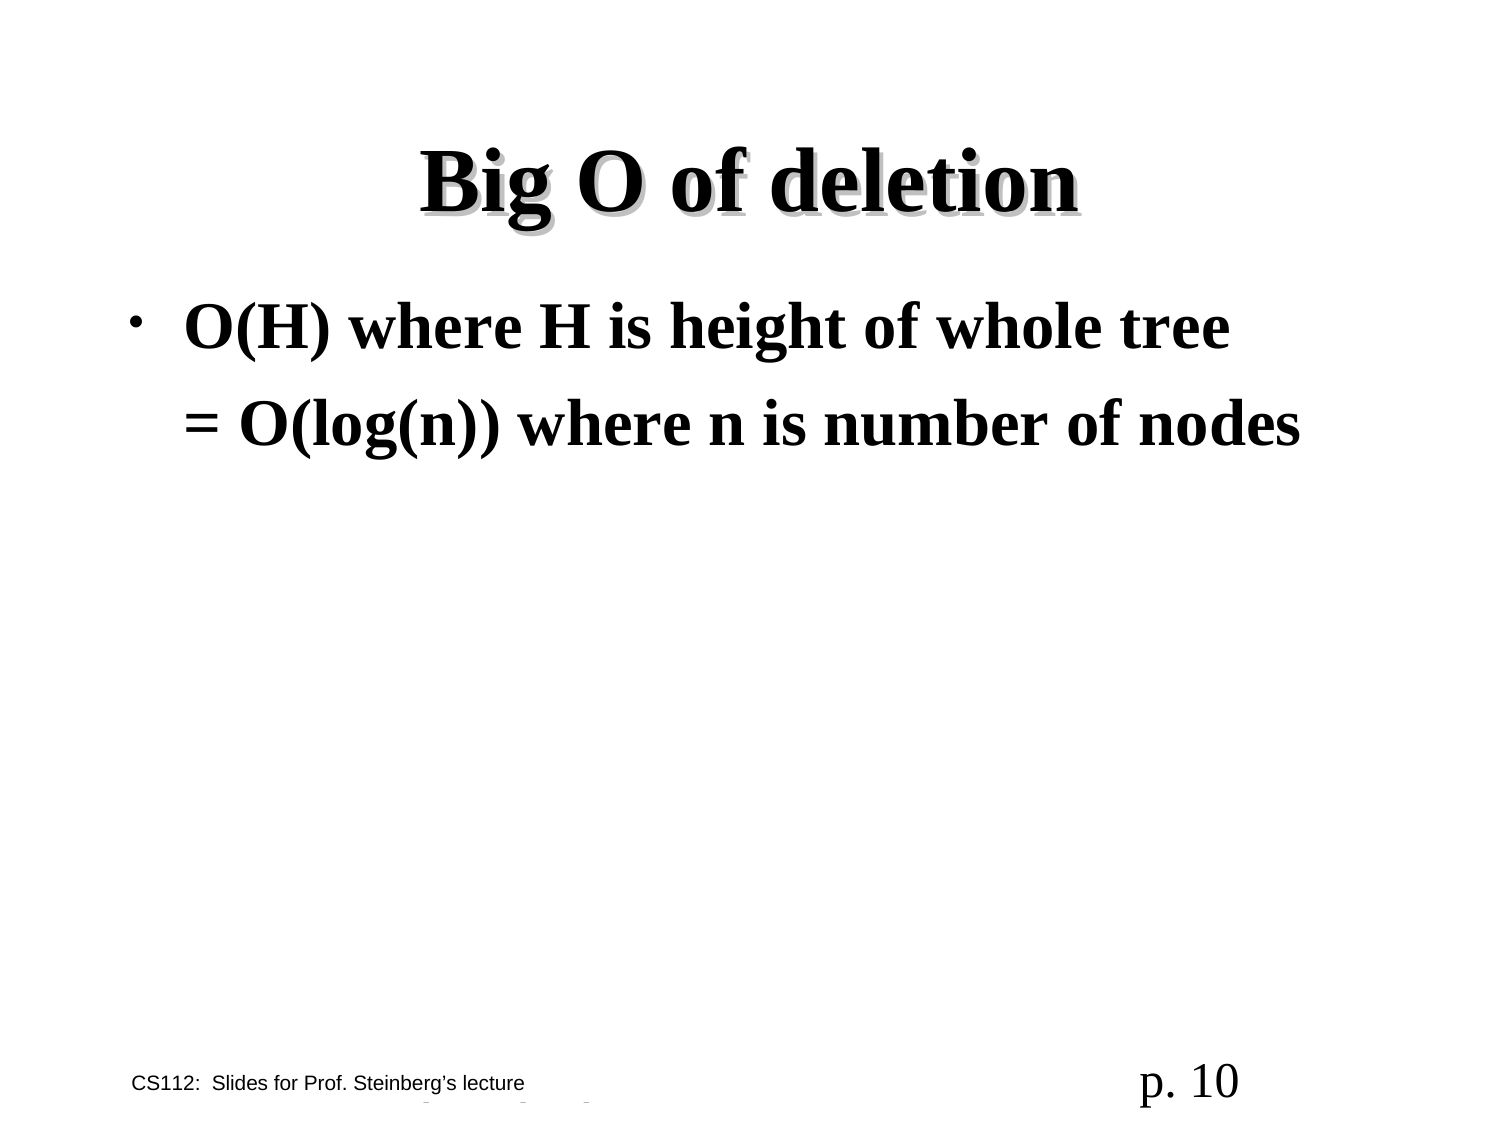

# Big O of deletion
O(H) where H is height of whole tree
= O(log(n)) where n is number of nodes